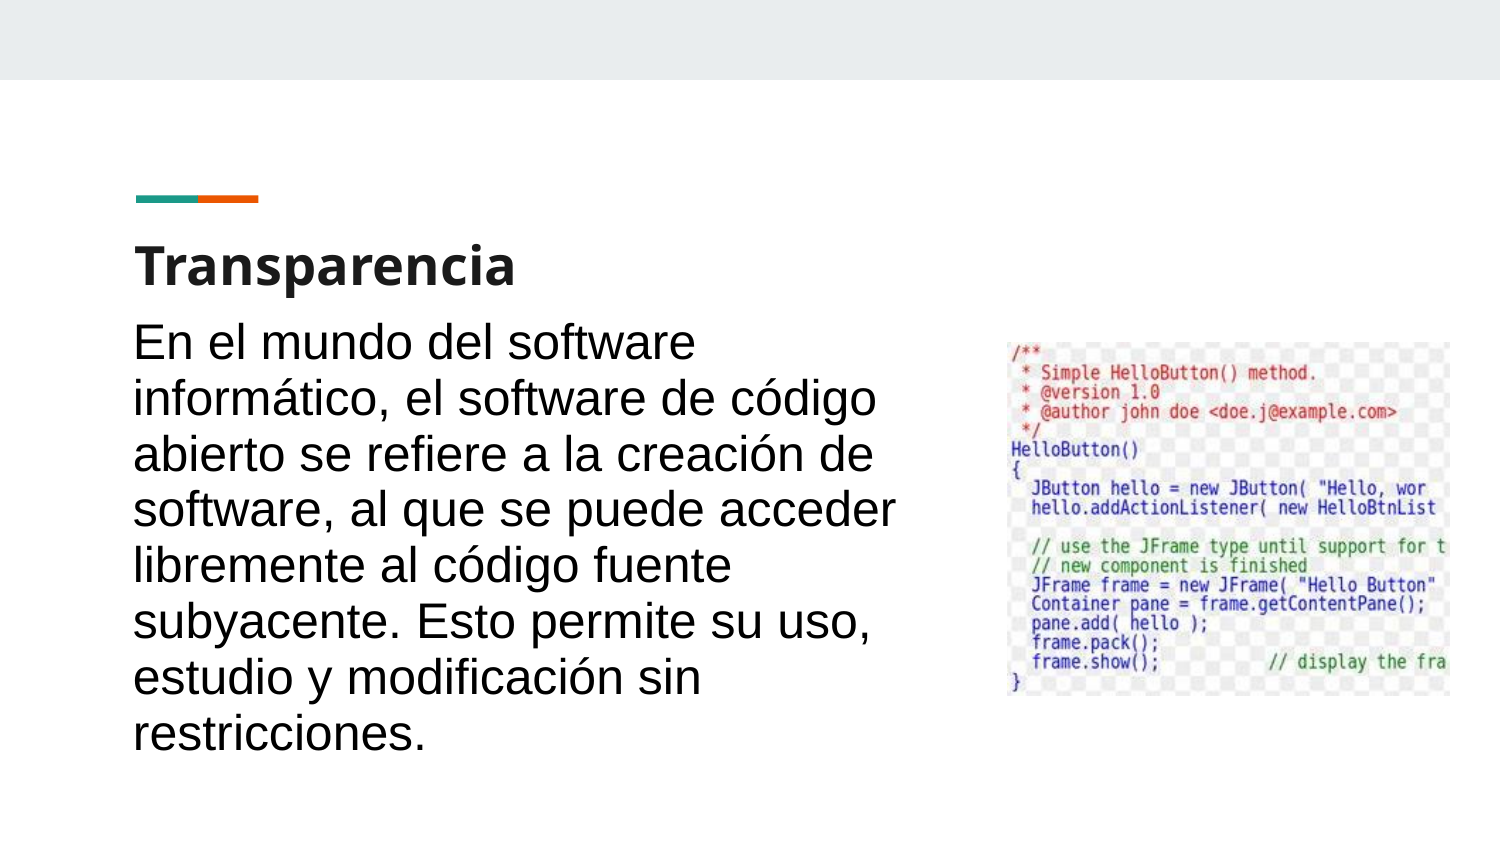

# Transparencia
En el mundo del software informático, el software de código abierto se refiere a la creación de software, al que se puede acceder libremente al código fuente subyacente. Esto permite su uso, estudio y modificación sin restricciones.